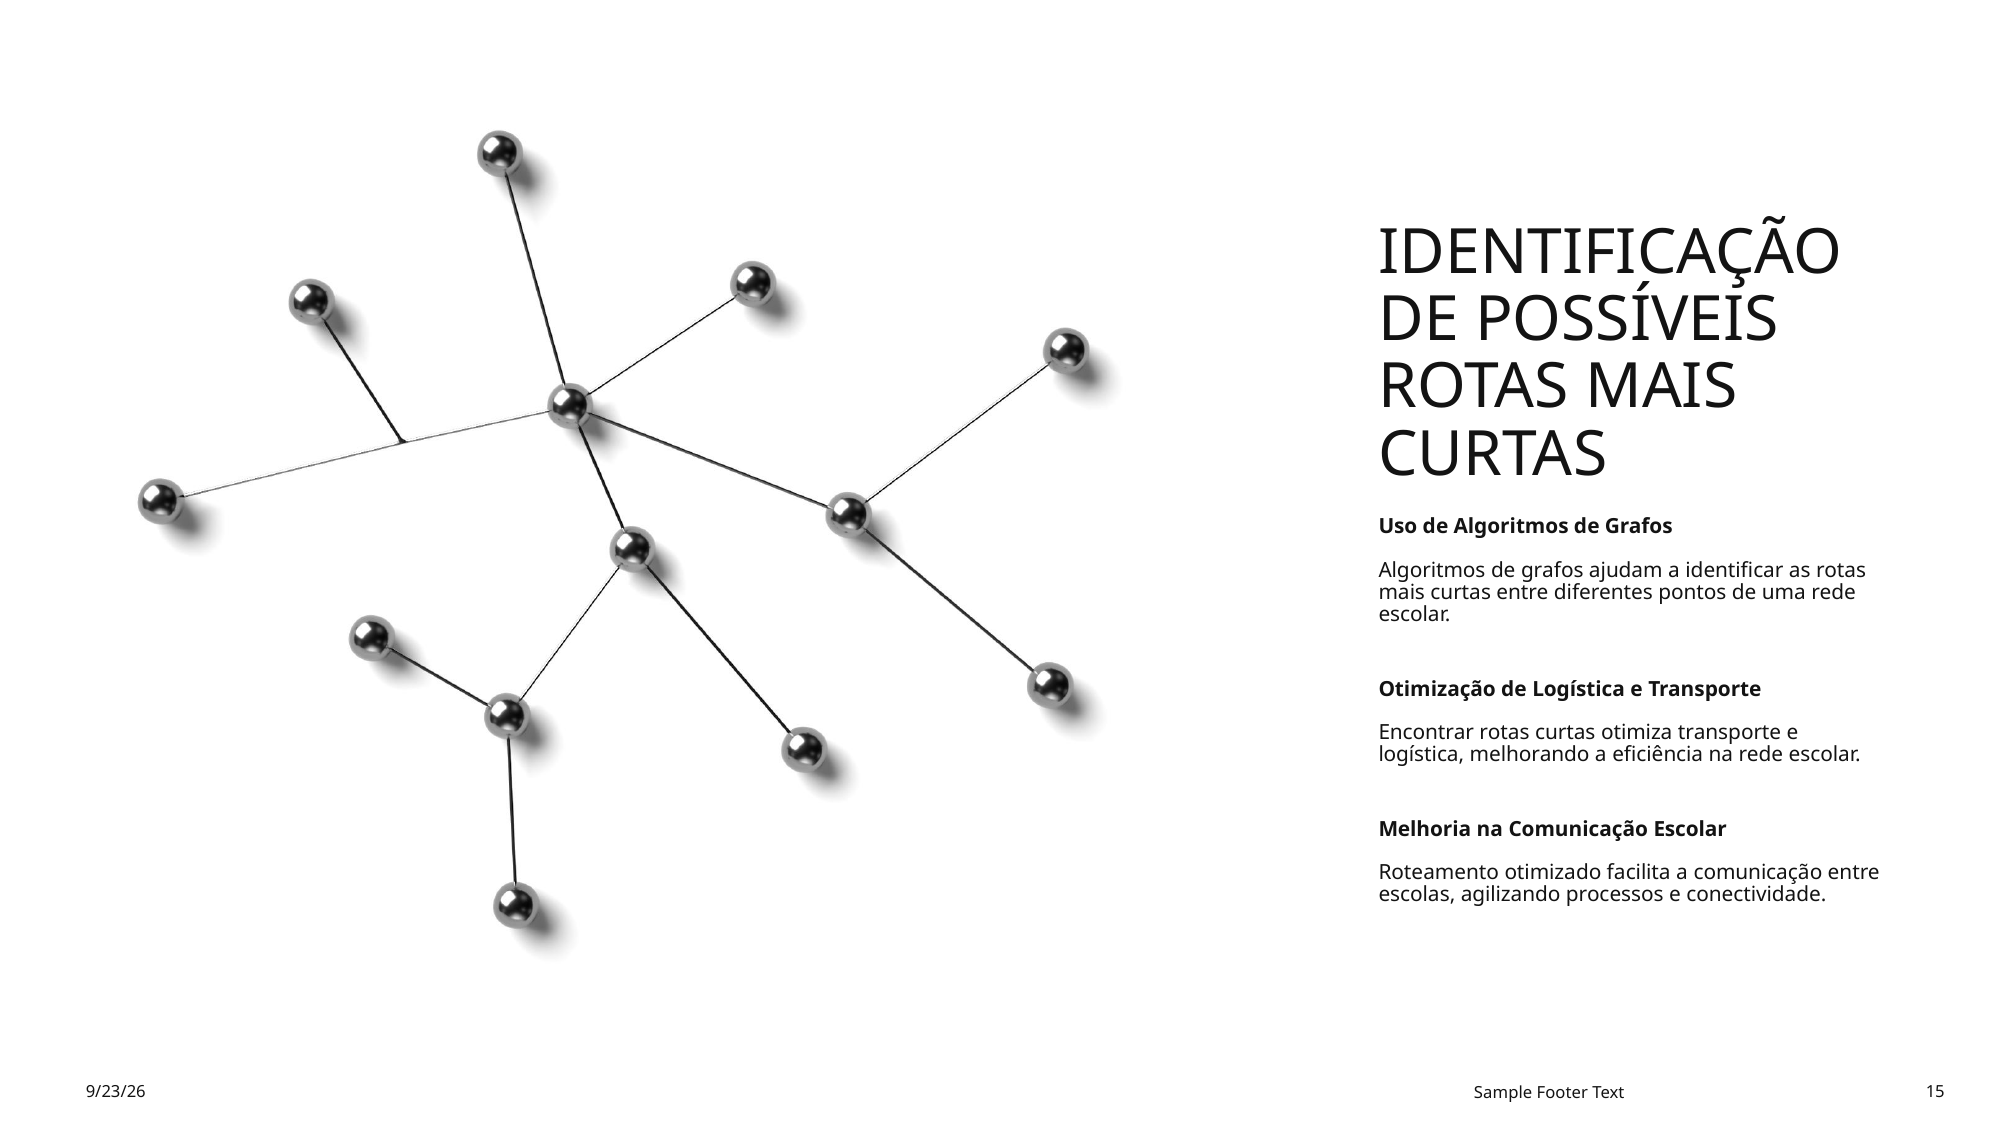

# Identificação de possíveis rotas mais curtas
Uso de Algoritmos de Grafos
Algoritmos de grafos ajudam a identificar as rotas mais curtas entre diferentes pontos de uma rede escolar.
Otimização de Logística e Transporte
Encontrar rotas curtas otimiza transporte e logística, melhorando a eficiência na rede escolar.
Melhoria na Comunicação Escolar
Roteamento otimizado facilita a comunicação entre escolas, agilizando processos e conectividade.
Sample Footer Text